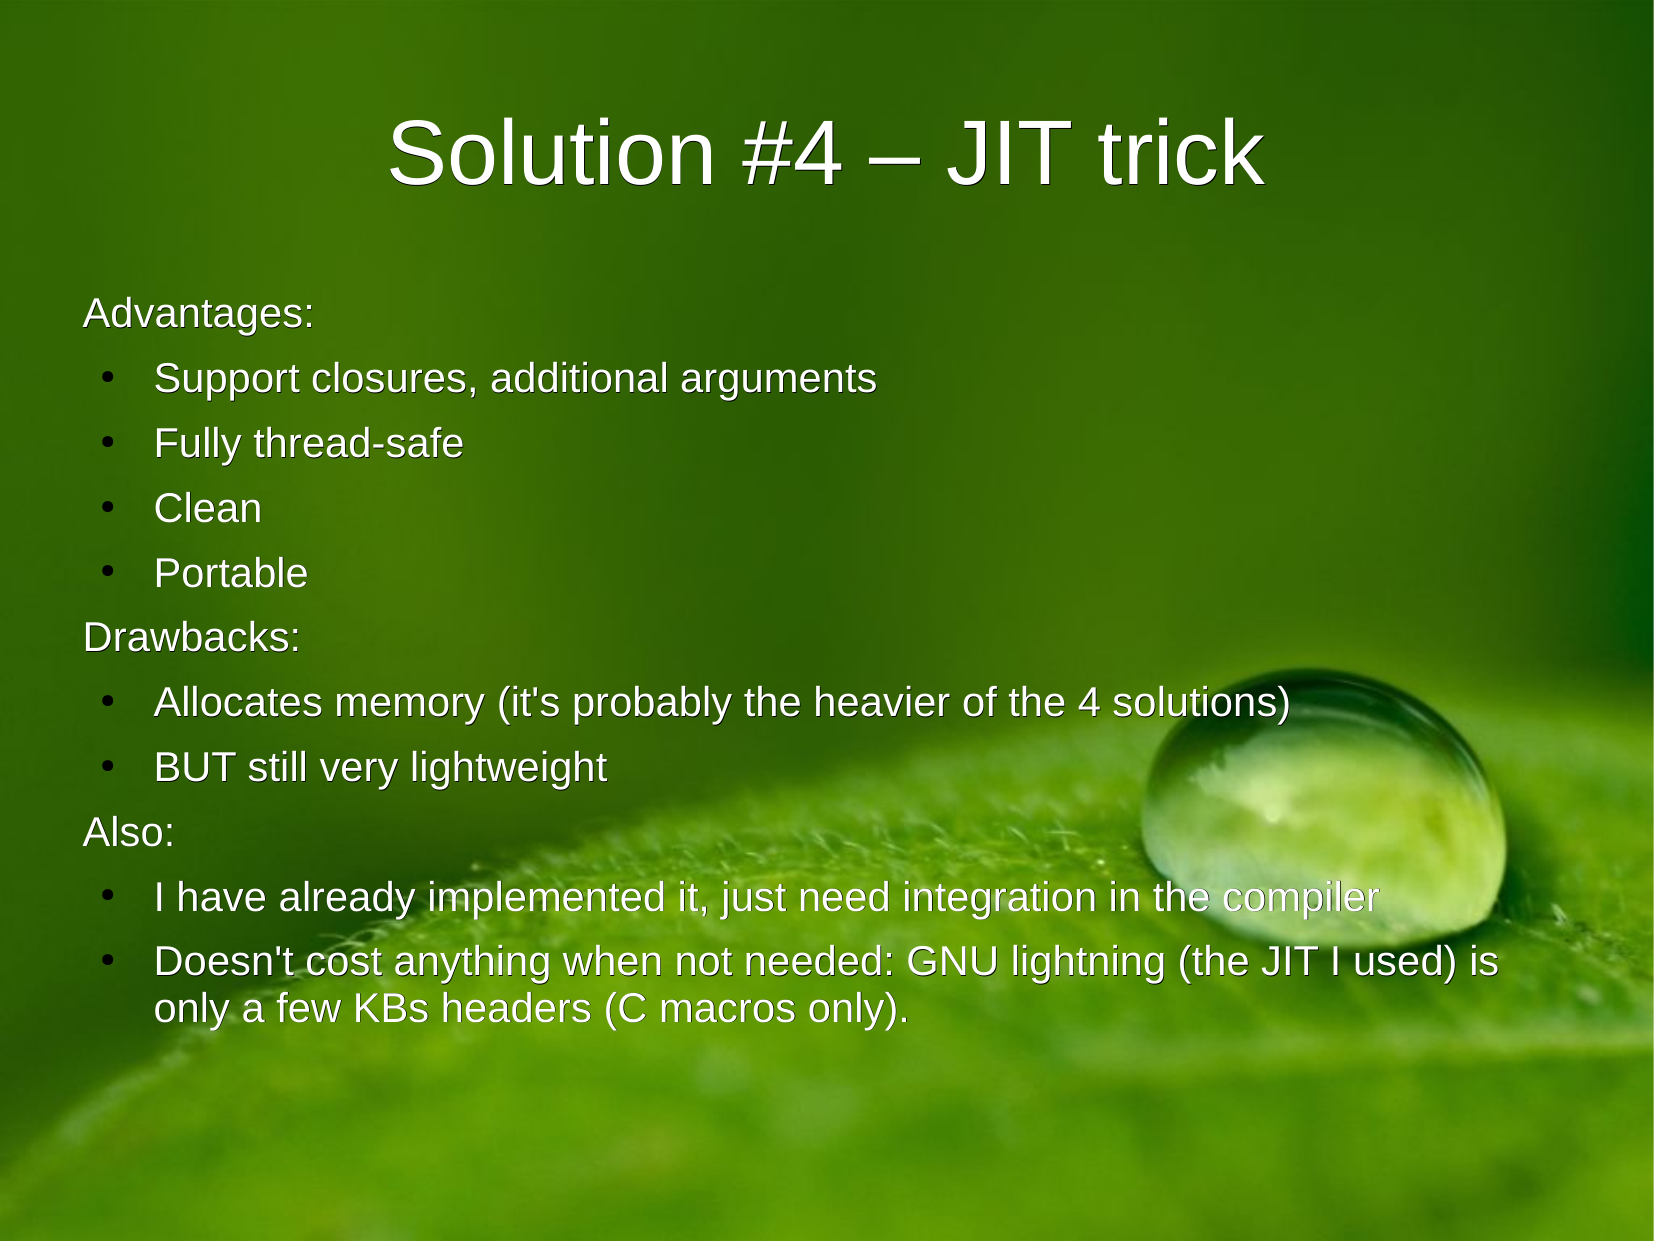

# Solution #4 – JIT trick
Advantages:
Support closures, additional arguments
Fully thread-safe
Clean
Portable
Drawbacks:
Allocates memory (it's probably the heavier of the 4 solutions)
BUT still very lightweight
Also:
I have already implemented it, just need integration in the compiler
Doesn't cost anything when not needed: GNU lightning (the JIT I used) is only a few KBs headers (C macros only).